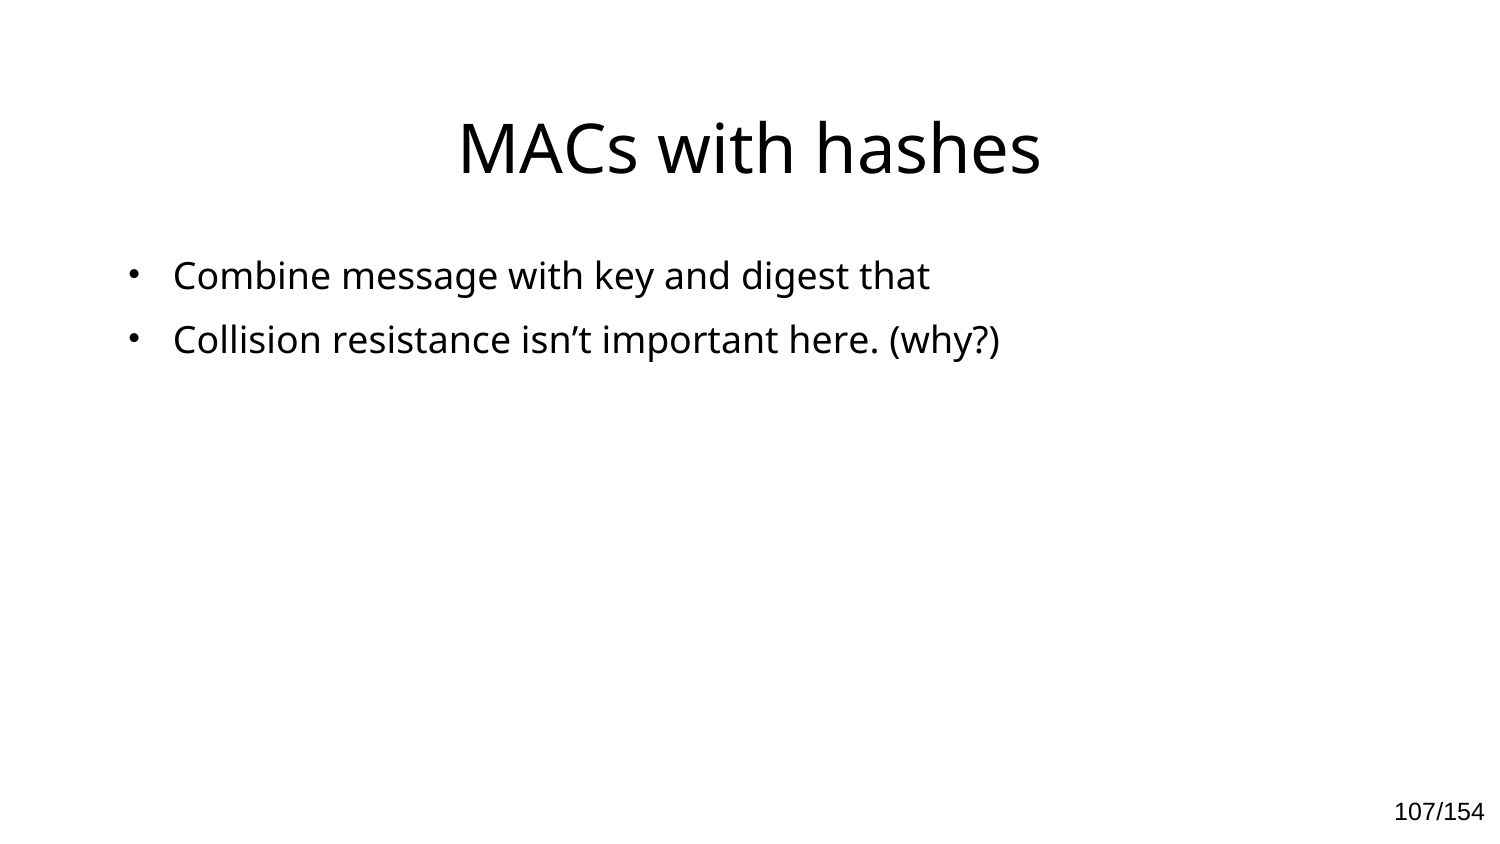

# MACs with hashes
Combine message with key and digest that
Collision resistance isn’t important here. (why?)